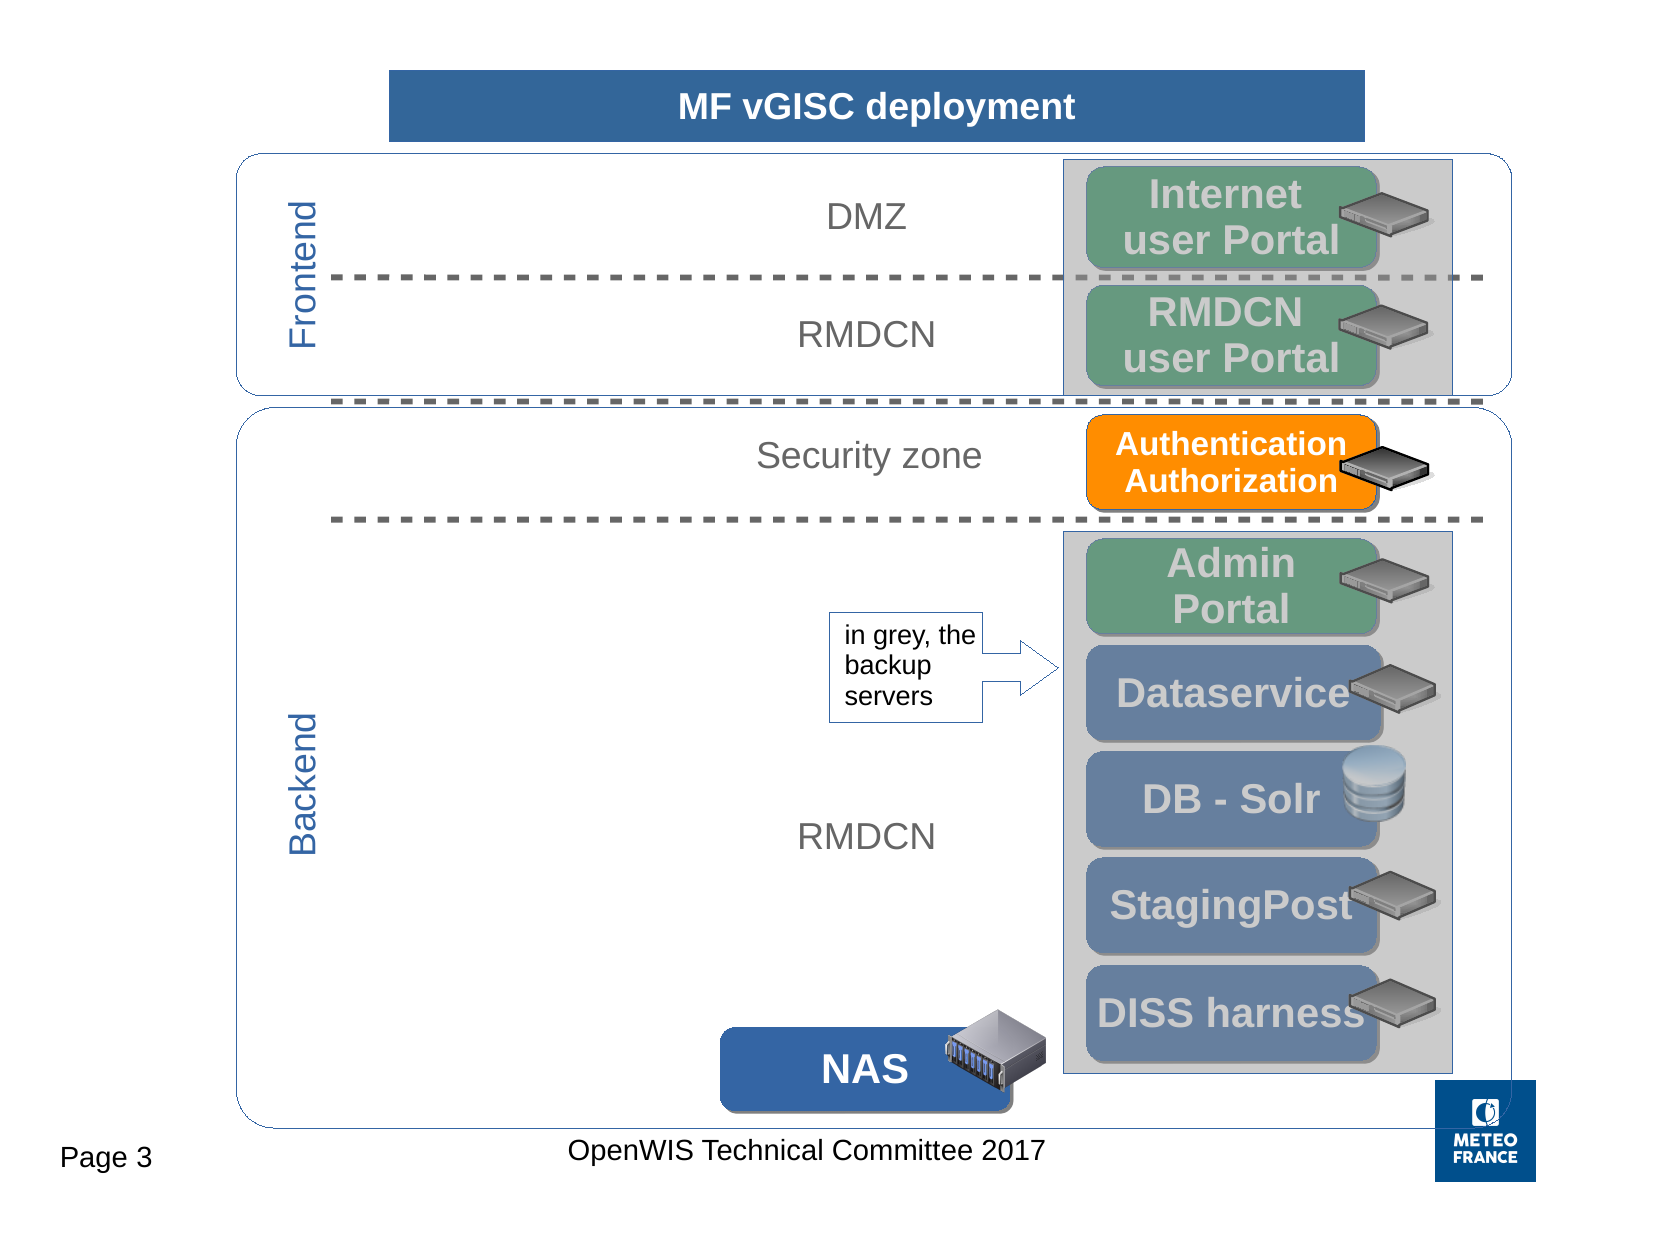

Internet
user Portal
RMDCN
user Portal
Authentication
Authorization
Admin
Portal
DISS harness
StagingPost
DB - Solr
Dataservice
#
MF vGISC deployment
Internet
user Portal
DMZ
Frontend
RMDCN
user Portal
RMDCN
Authentication
Authorization
Security zone
Admin
Portal
in grey, the backup servers
Dataservice
DB - Solr
Backend
RMDCN
StagingPost
DISS harness
NAS
OpenWIS Technical Committee 2017
3